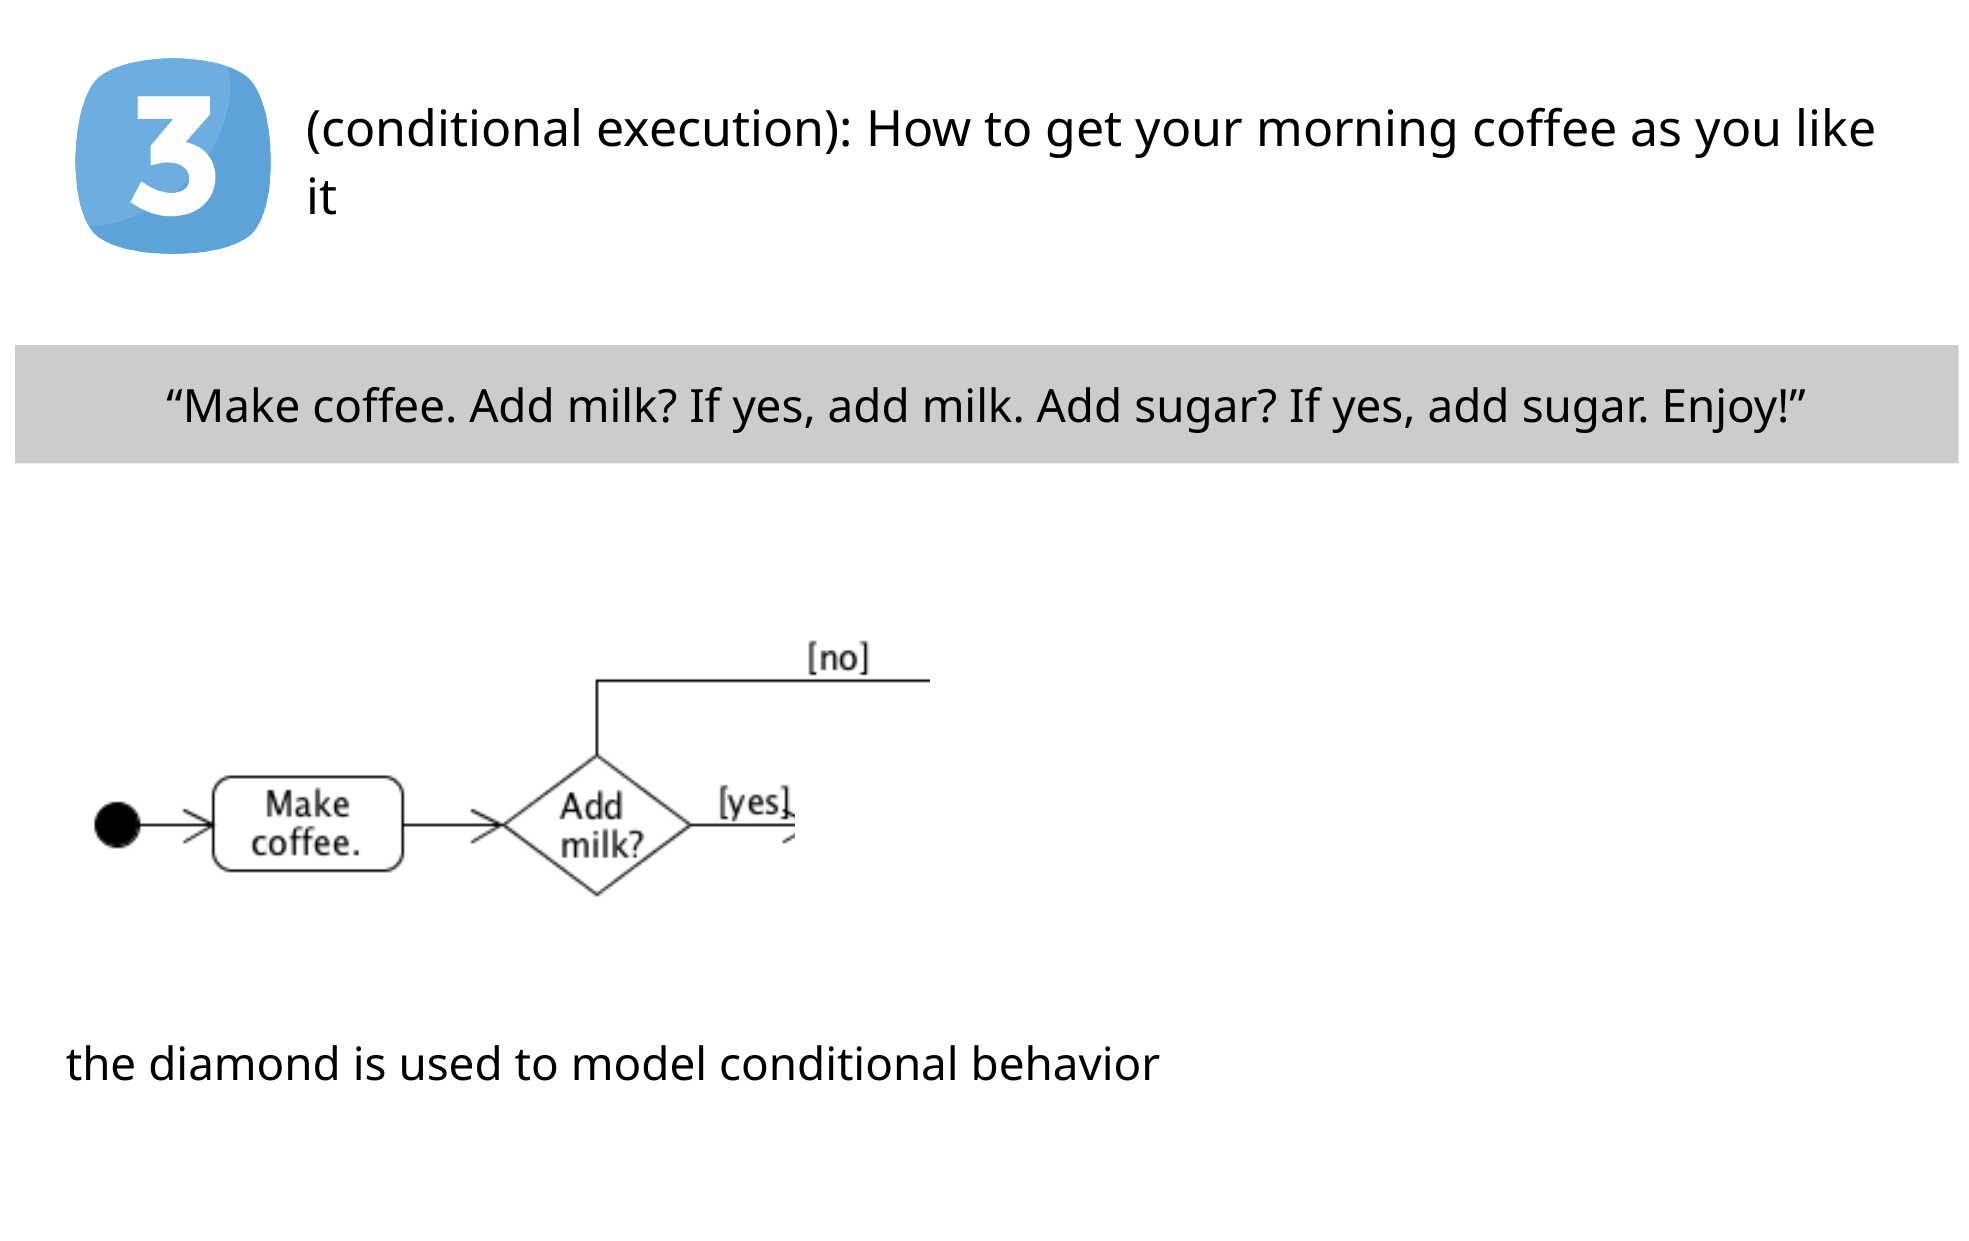

(conditional execution): How to get your morning coffee as you like it
“Make coffee. Add milk? If yes, add milk. Add sugar? If yes, add sugar. Enjoy!”
the diamond is used to model conditional behavior